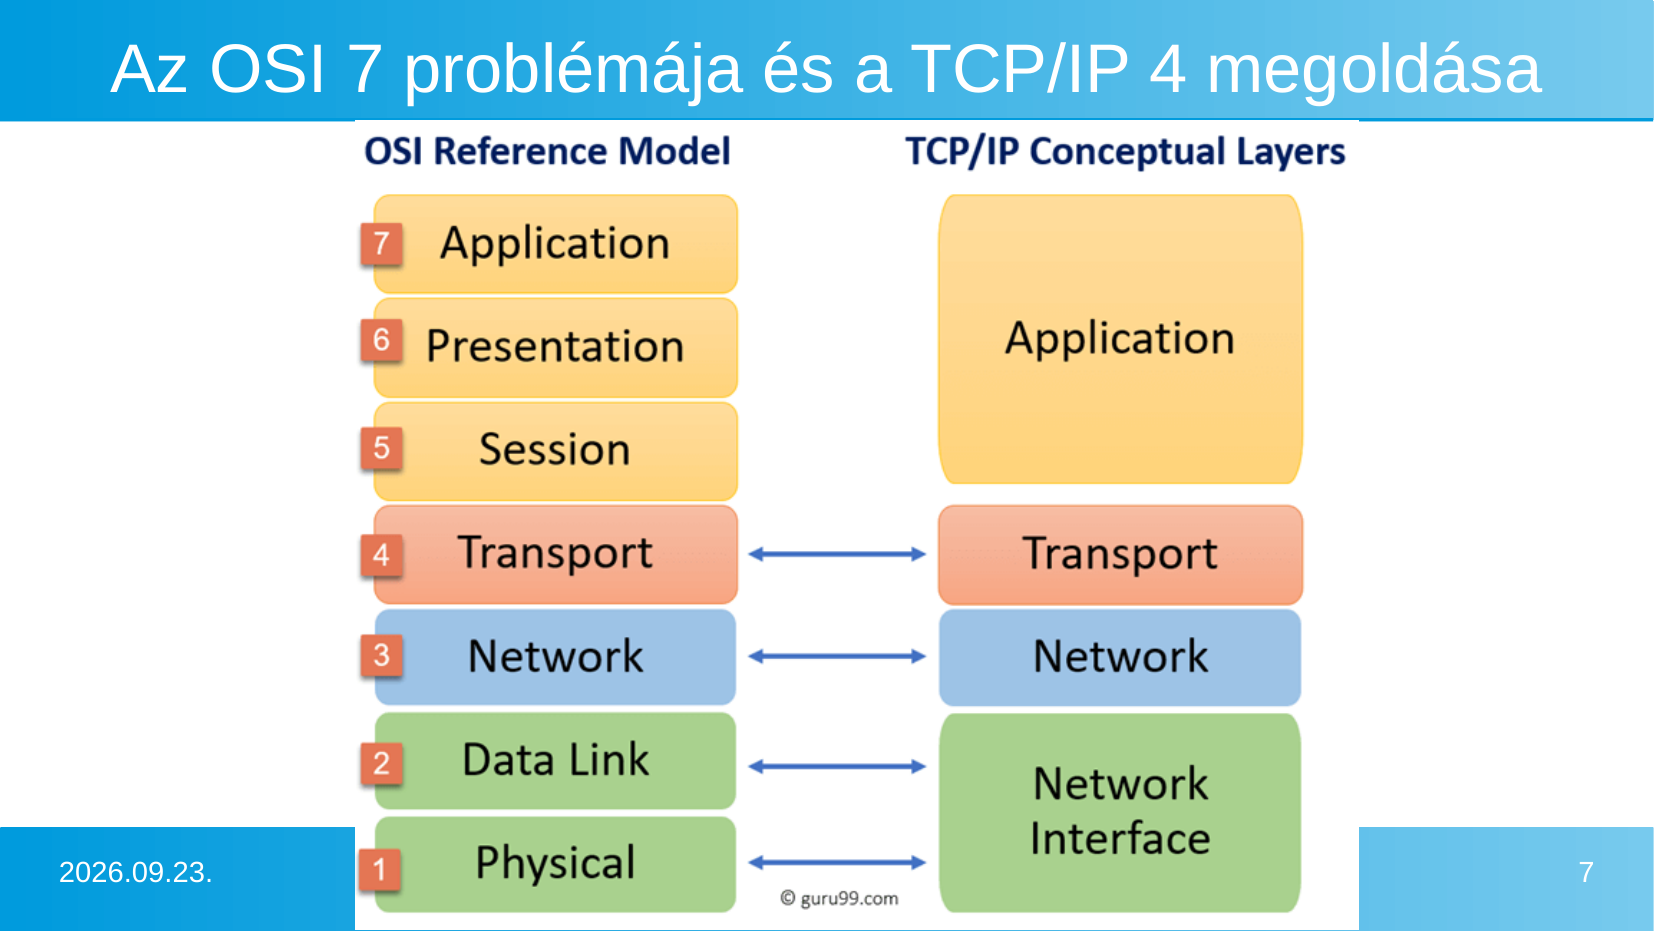

# Az OSI 7 problémája és a TCP/IP 4 megoldása
7